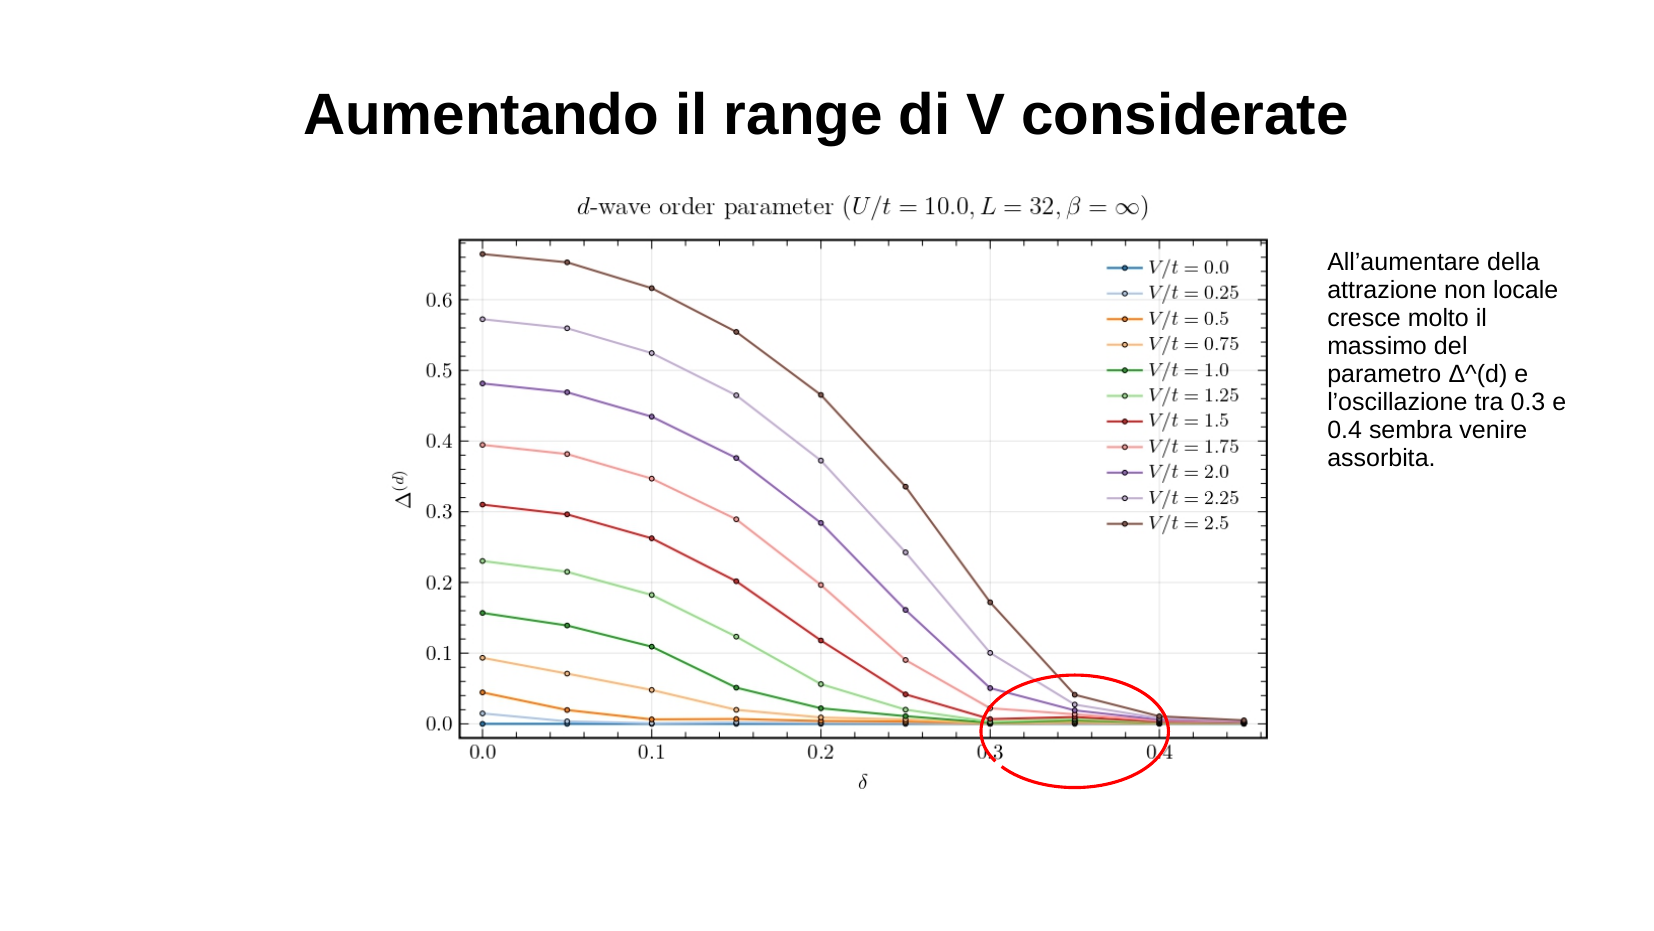

# Aumentando il range di V considerate
All’aumentare della attrazione non locale cresce molto il massimo del parametro Δ^(d) e l’oscillazione tra 0.3 e 0.4 sembra venire assorbita.